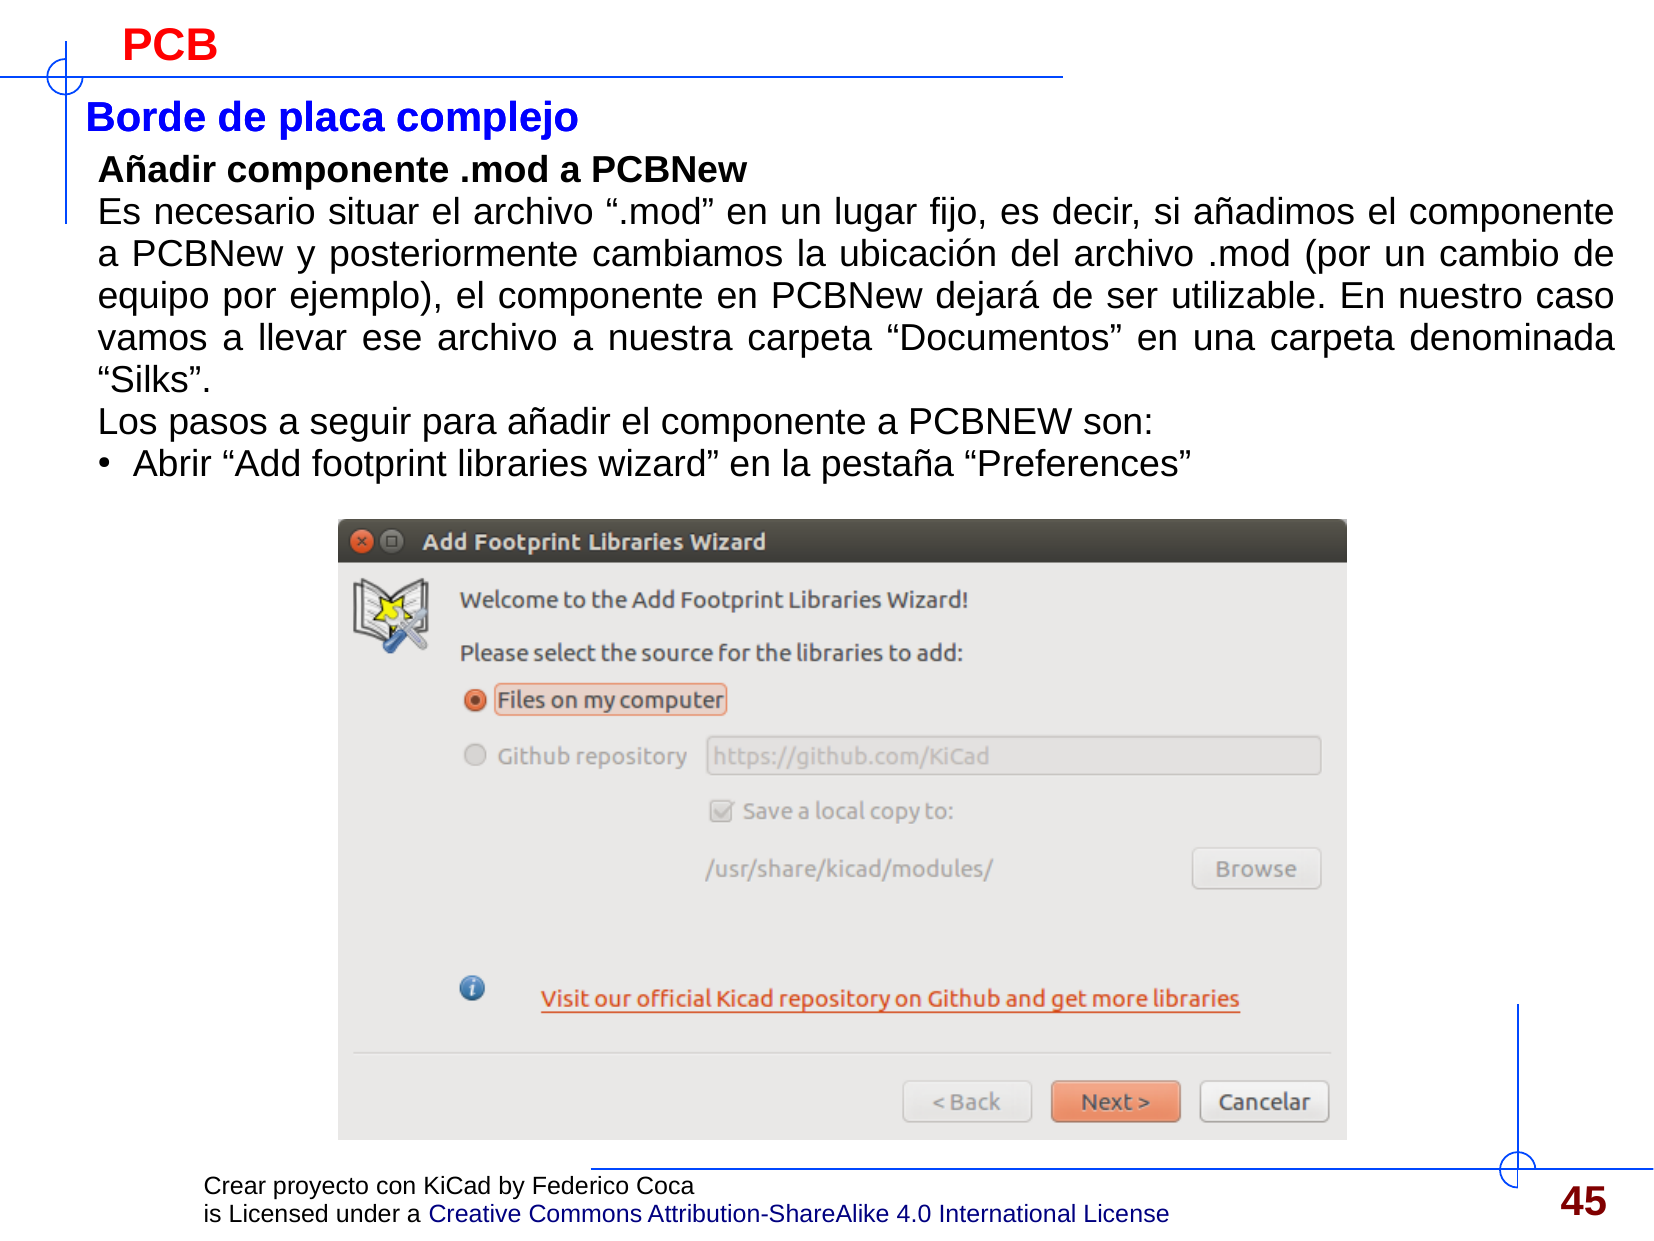

PCB
Borde de placa complejo
Borde de placa complejo
Añadir componente .mod a PCBNew
Es necesario situar el archivo “.mod” en un lugar fijo, es decir, si añadimos el componente a PCBNew y posteriormente cambiamos la ubicación del archivo .mod (por un cambio de equipo por ejemplo), el componente en PCBNew dejará de ser utilizable. En nuestro caso vamos a llevar ese archivo a nuestra carpeta “Documentos” en una carpeta denominada “Silks”.
Los pasos a seguir para añadir el componente a PCBNEW son:
Abrir “Add footprint libraries wizard” en la pestaña “Preferences”
Crear proyecto con KiCad by Federico Coca
is Licensed under a Creative Commons Attribution-ShareAlike 4.0 International License